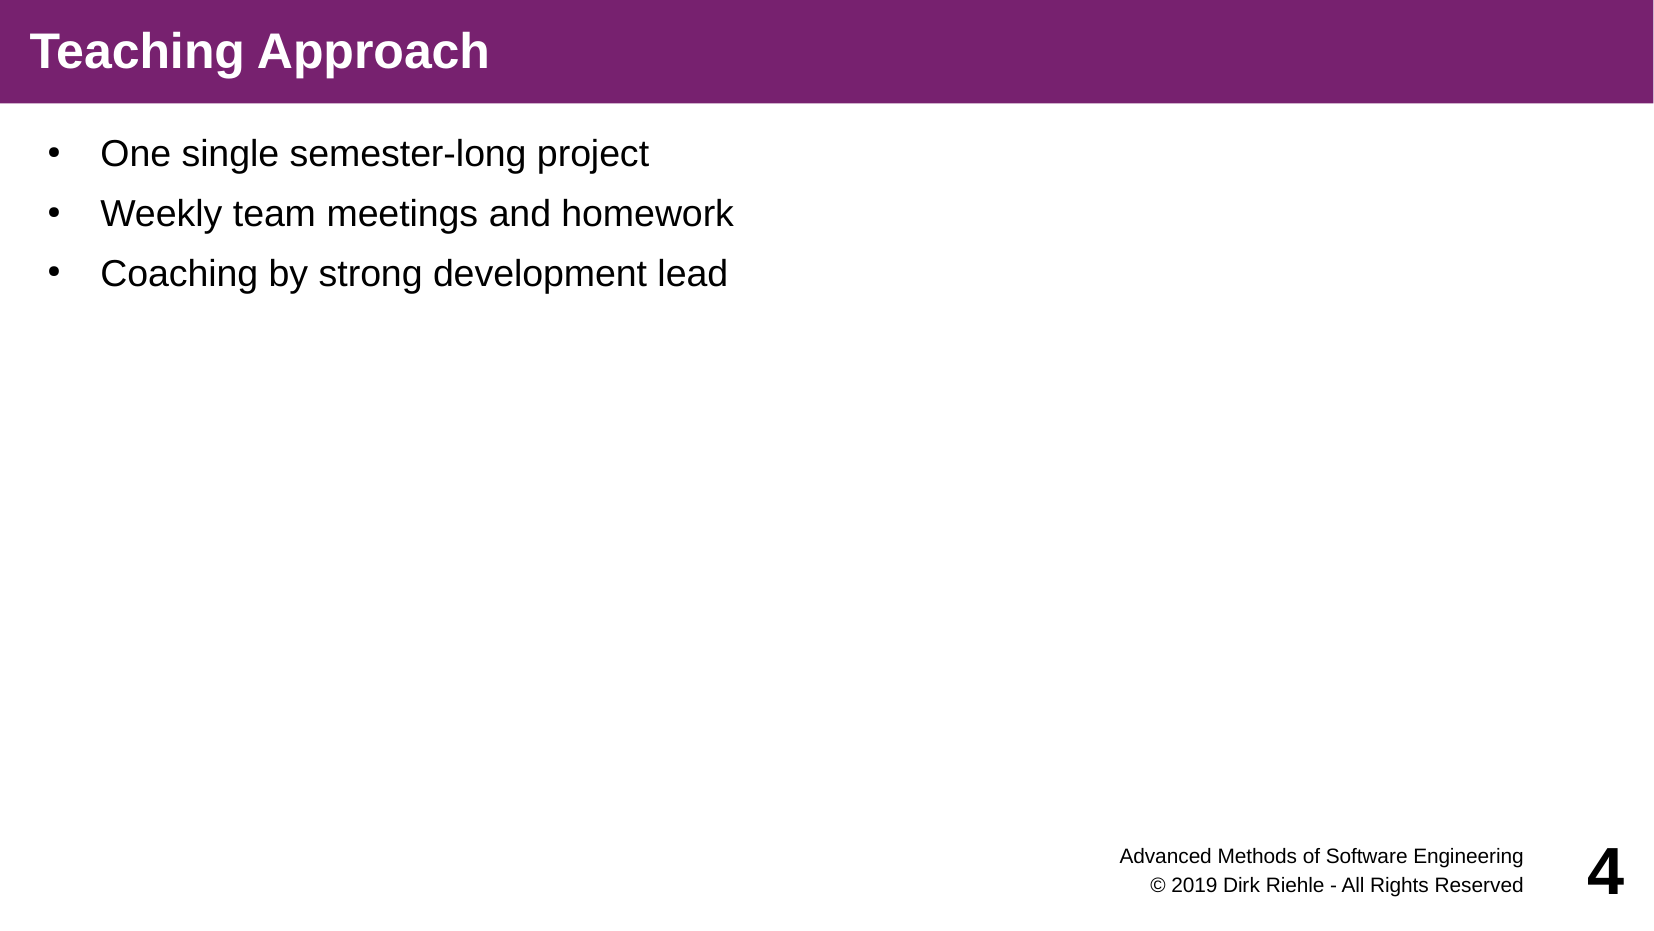

# Teaching Approach
One single semester-long project
Weekly team meetings and homework
Coaching by strong development lead
Advanced Methods of Software Engineering
4
© 2019 Dirk Riehle - All Rights Reserved